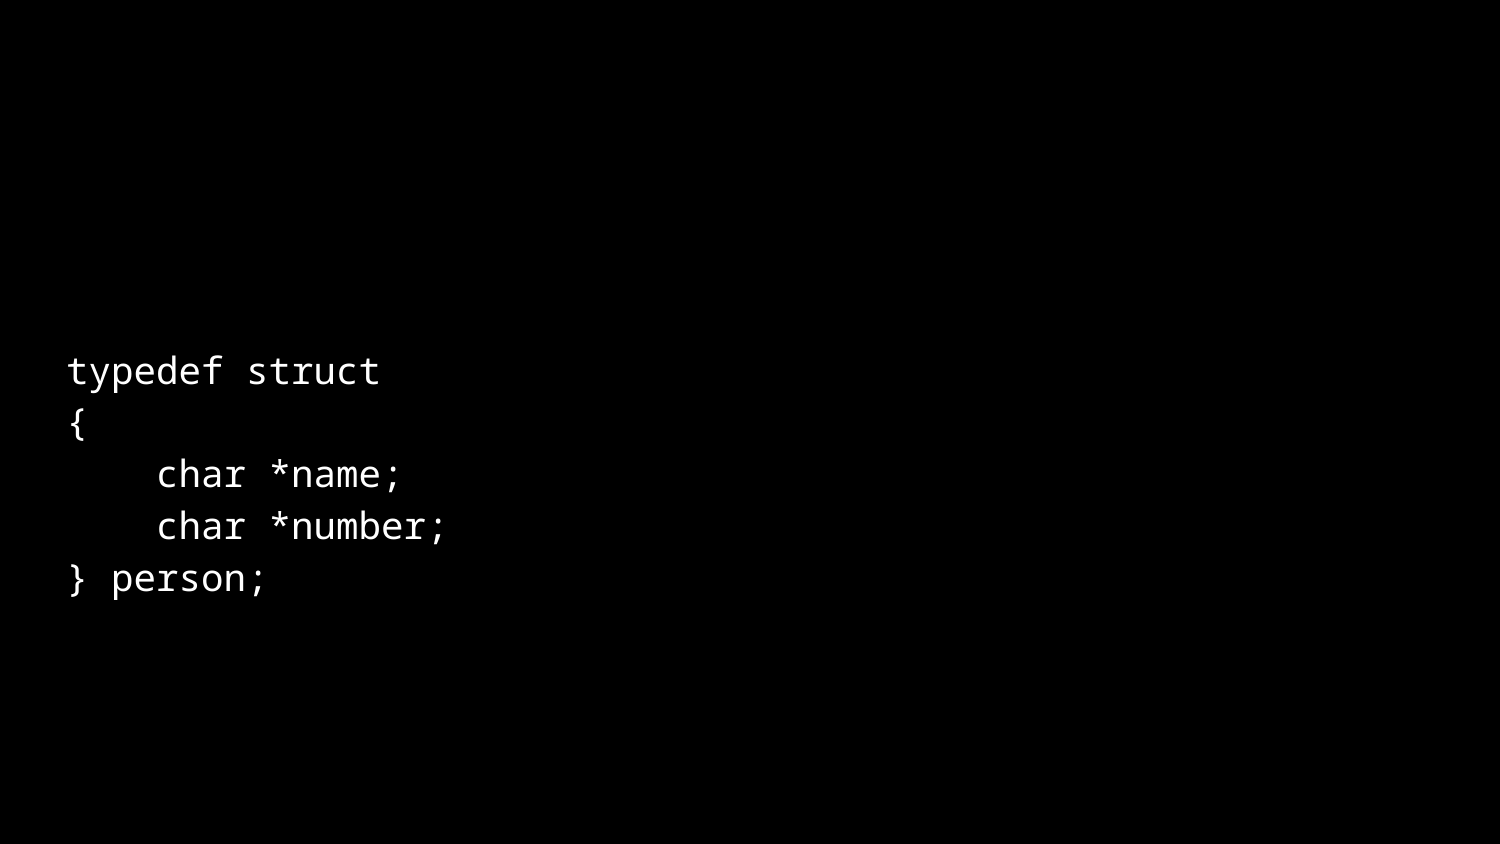

# typedef struct
{
 char *name;
 char *number;
} person;